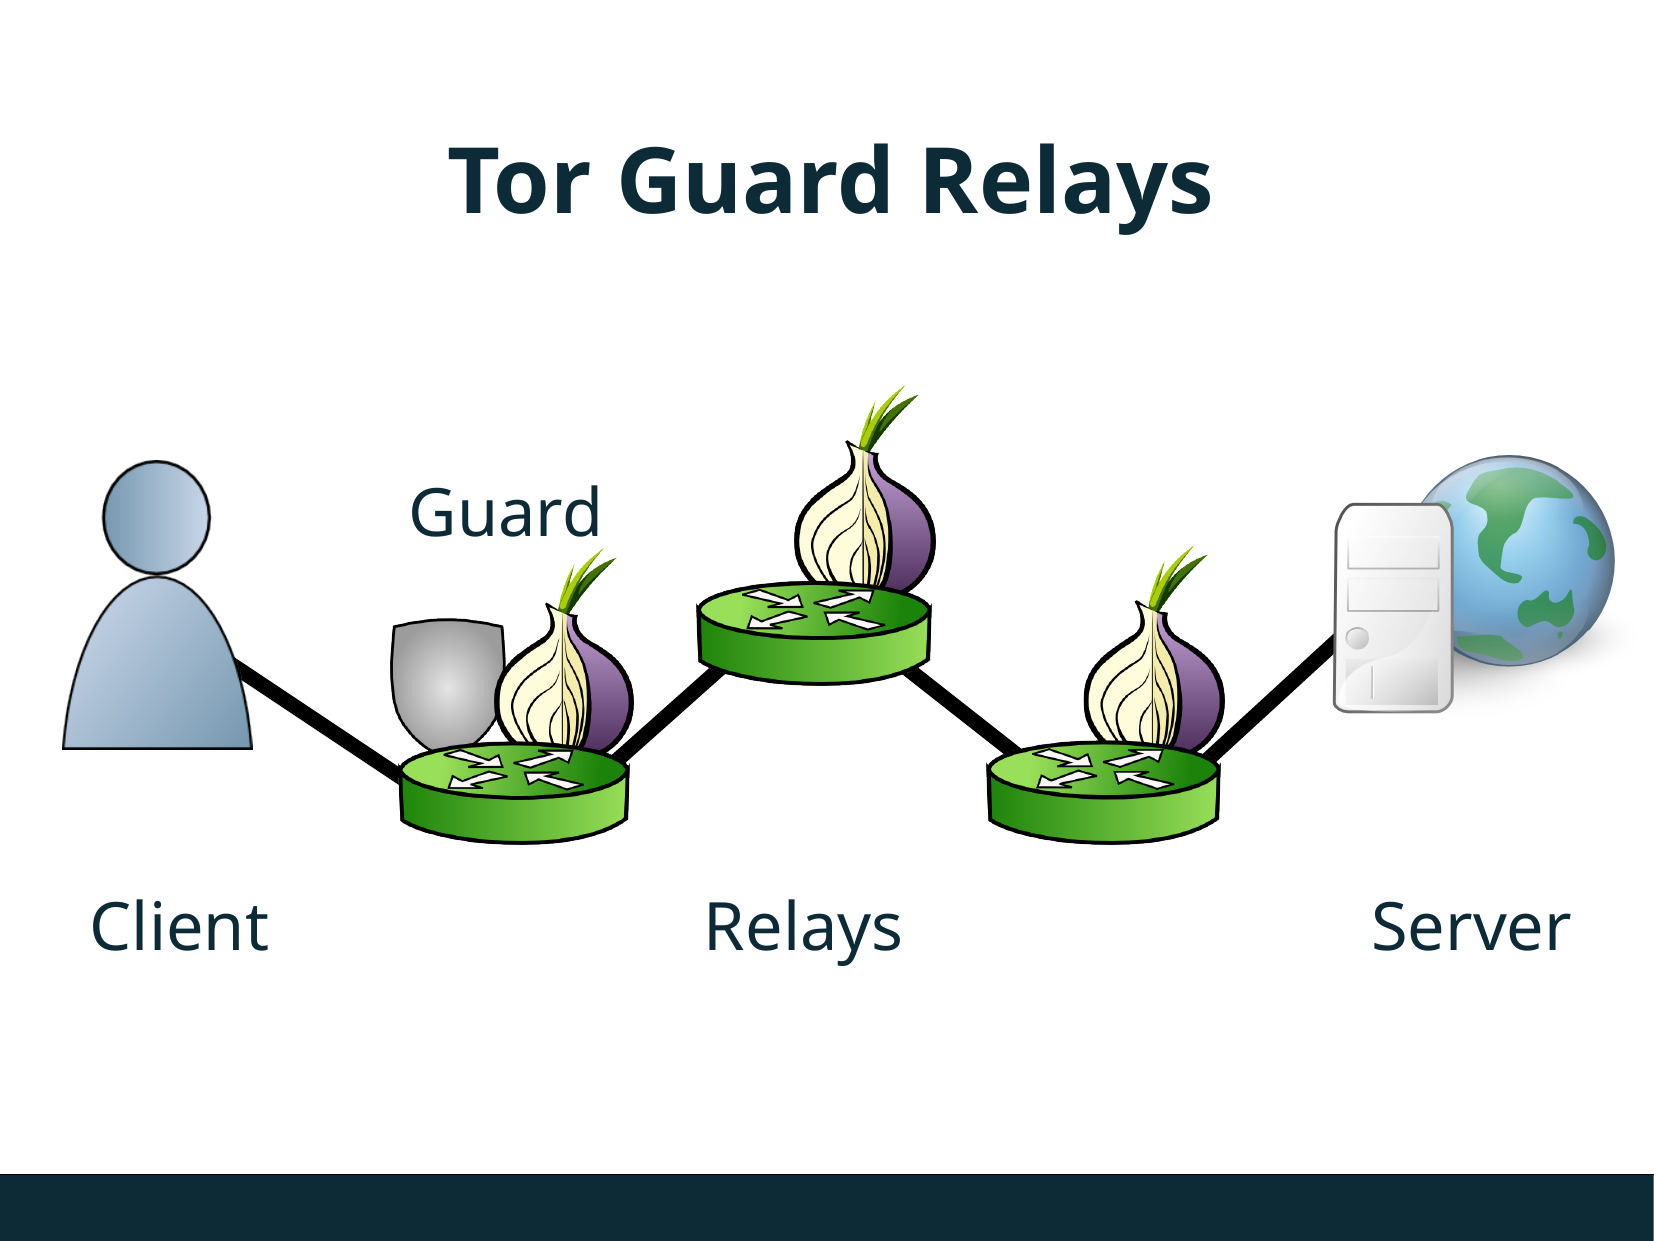

# Tor Guard Relays
Guard
Client
Relays
Server